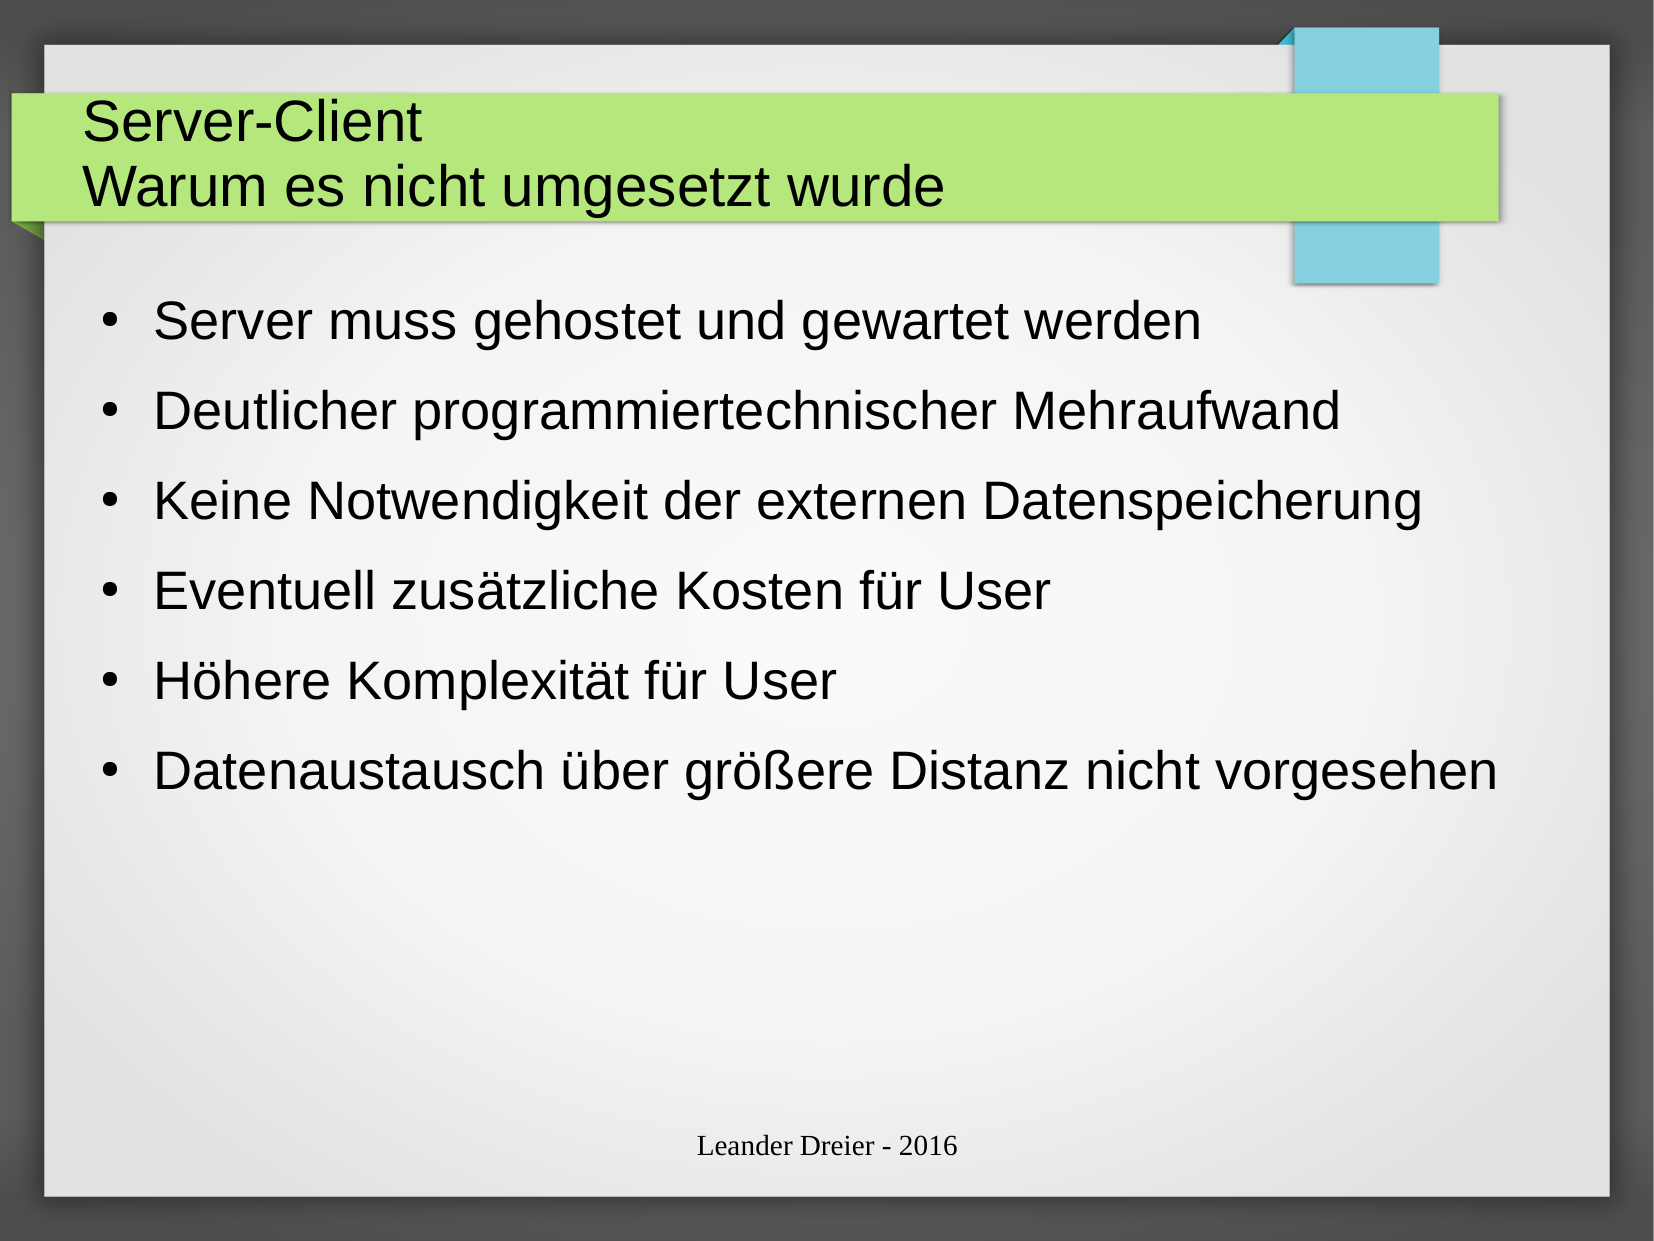

# Server-Client Warum es nicht umgesetzt wurde
Server muss gehostet und gewartet werden
Deutlicher programmiertechnischer Mehraufwand
Keine Notwendigkeit der externen Datenspeicherung
Eventuell zusätzliche Kosten für User
Höhere Komplexität für User
Datenaustausch über größere Distanz nicht vorgesehen
Leander Dreier - 2016